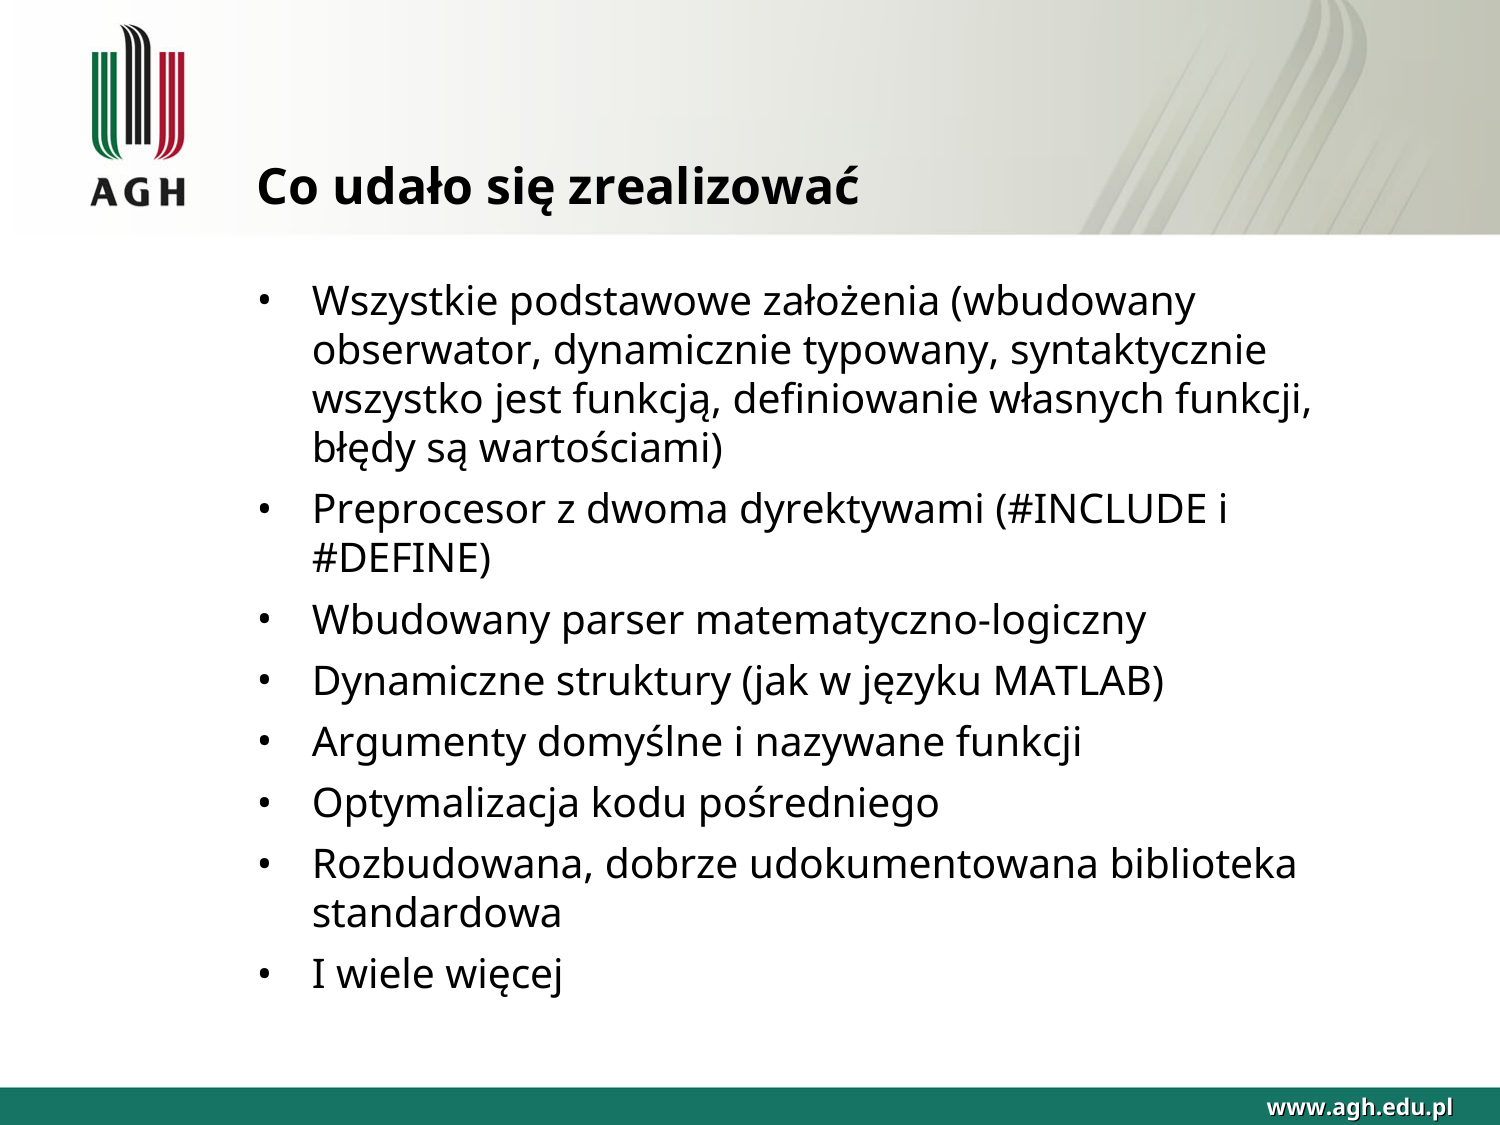

# Co udało się zrealizować
Wszystkie podstawowe założenia (wbudowany obserwator, dynamicznie typowany, syntaktycznie wszystko jest funkcją, definiowanie własnych funkcji, błędy są wartościami)
Preprocesor z dwoma dyrektywami (#INCLUDE i #DEFINE)
Wbudowany parser matematyczno-logiczny
Dynamiczne struktury (jak w języku MATLAB)
Argumenty domyślne i nazywane funkcji
Optymalizacja kodu pośredniego
Rozbudowana, dobrze udokumentowana biblioteka standardowa
I wiele więcej
www.agh.edu.pl